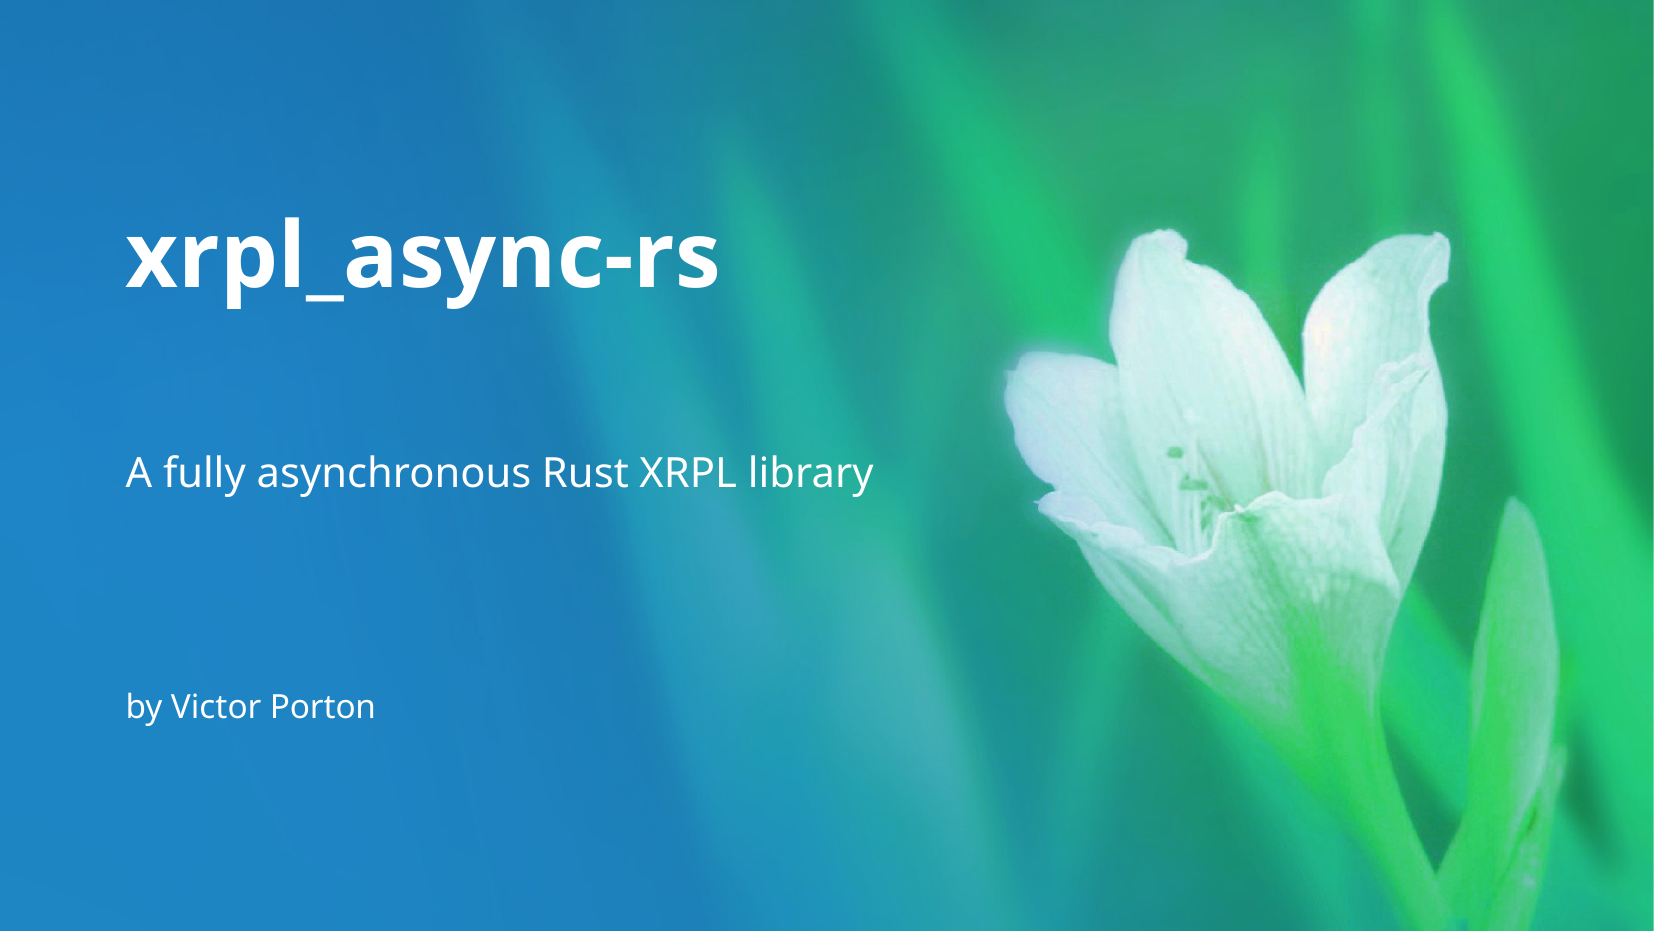

xrpl_async-rs
A fully asynchronous Rust XRPL library
by Victor Porton